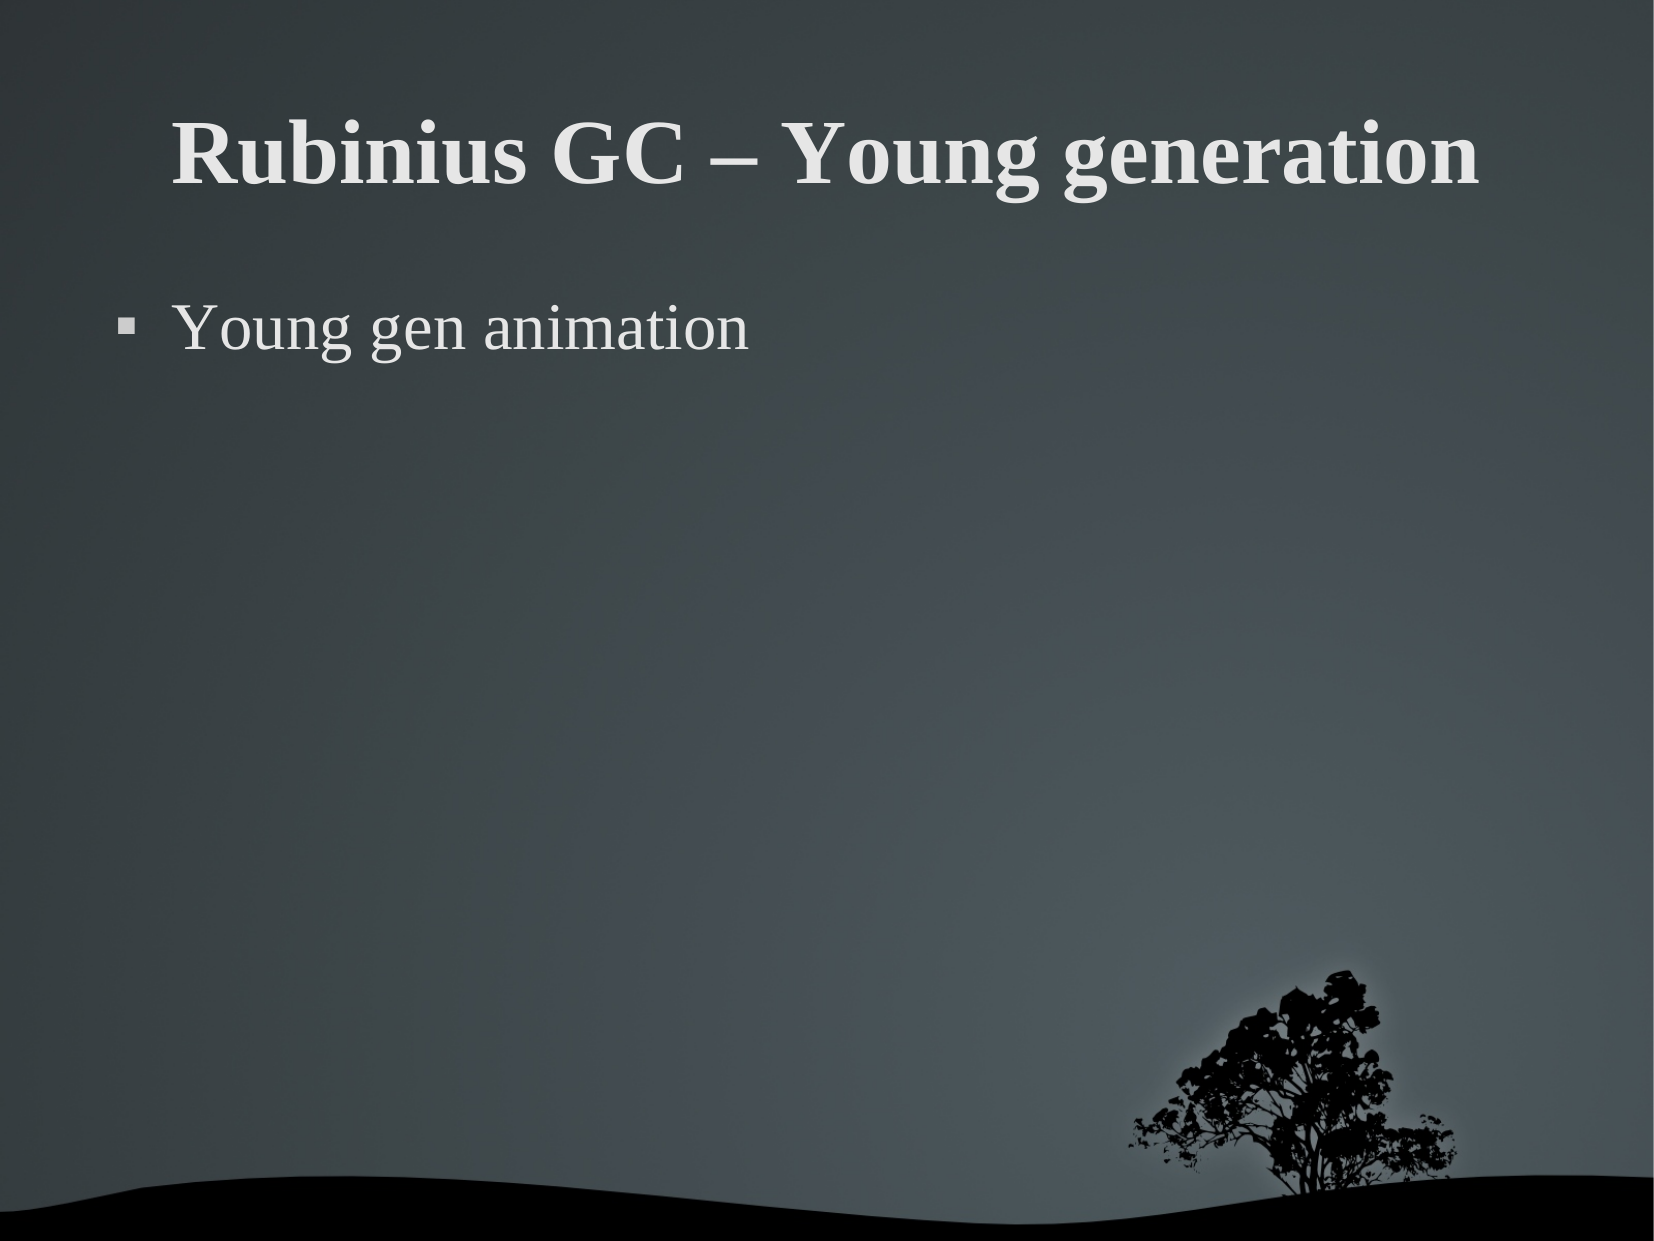

# Rubinius GC – Young generation
Young gen animation